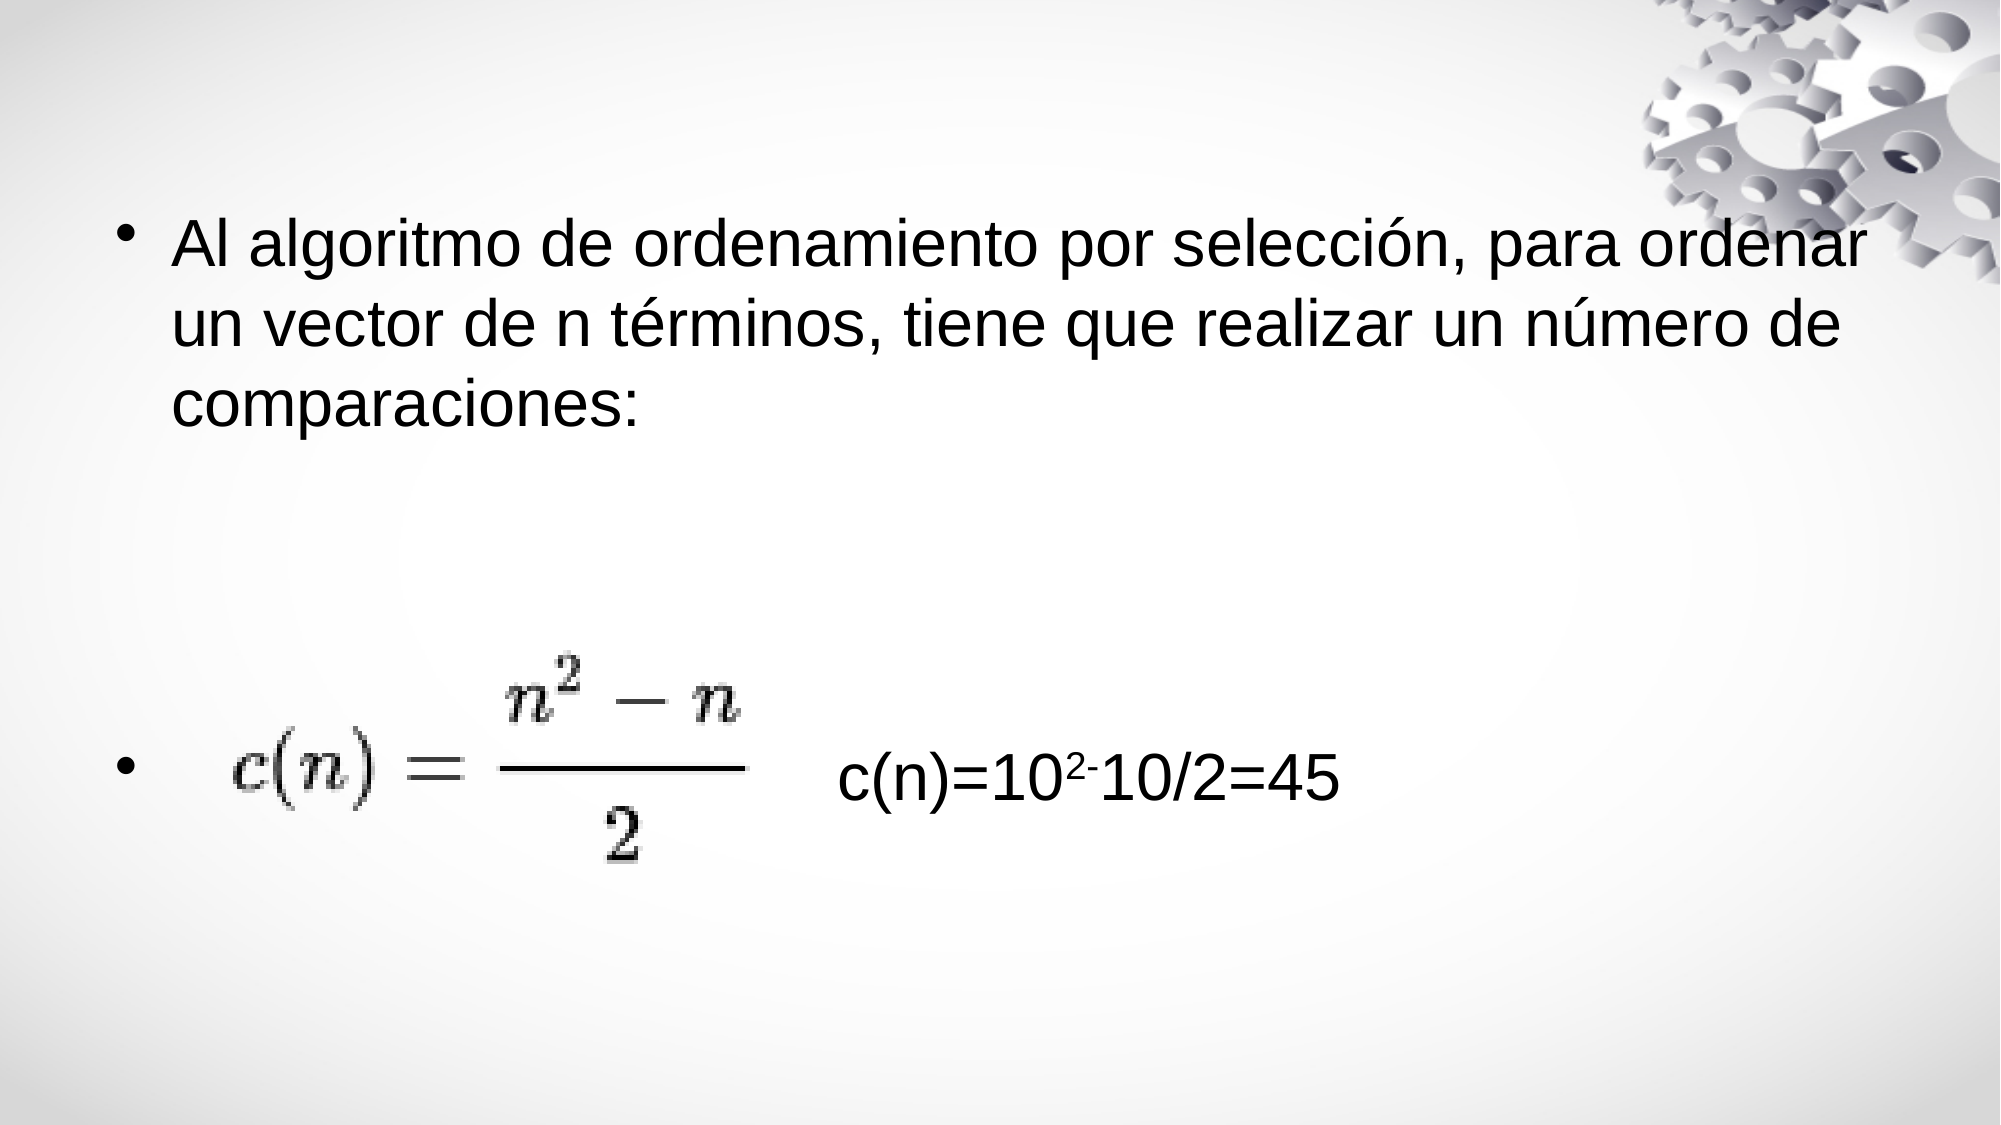

#
Al algoritmo de ordenamiento por selección, para ordenar un vector de n términos, tiene que realizar un número de comparaciones:
 c(n)=102-10/2=45